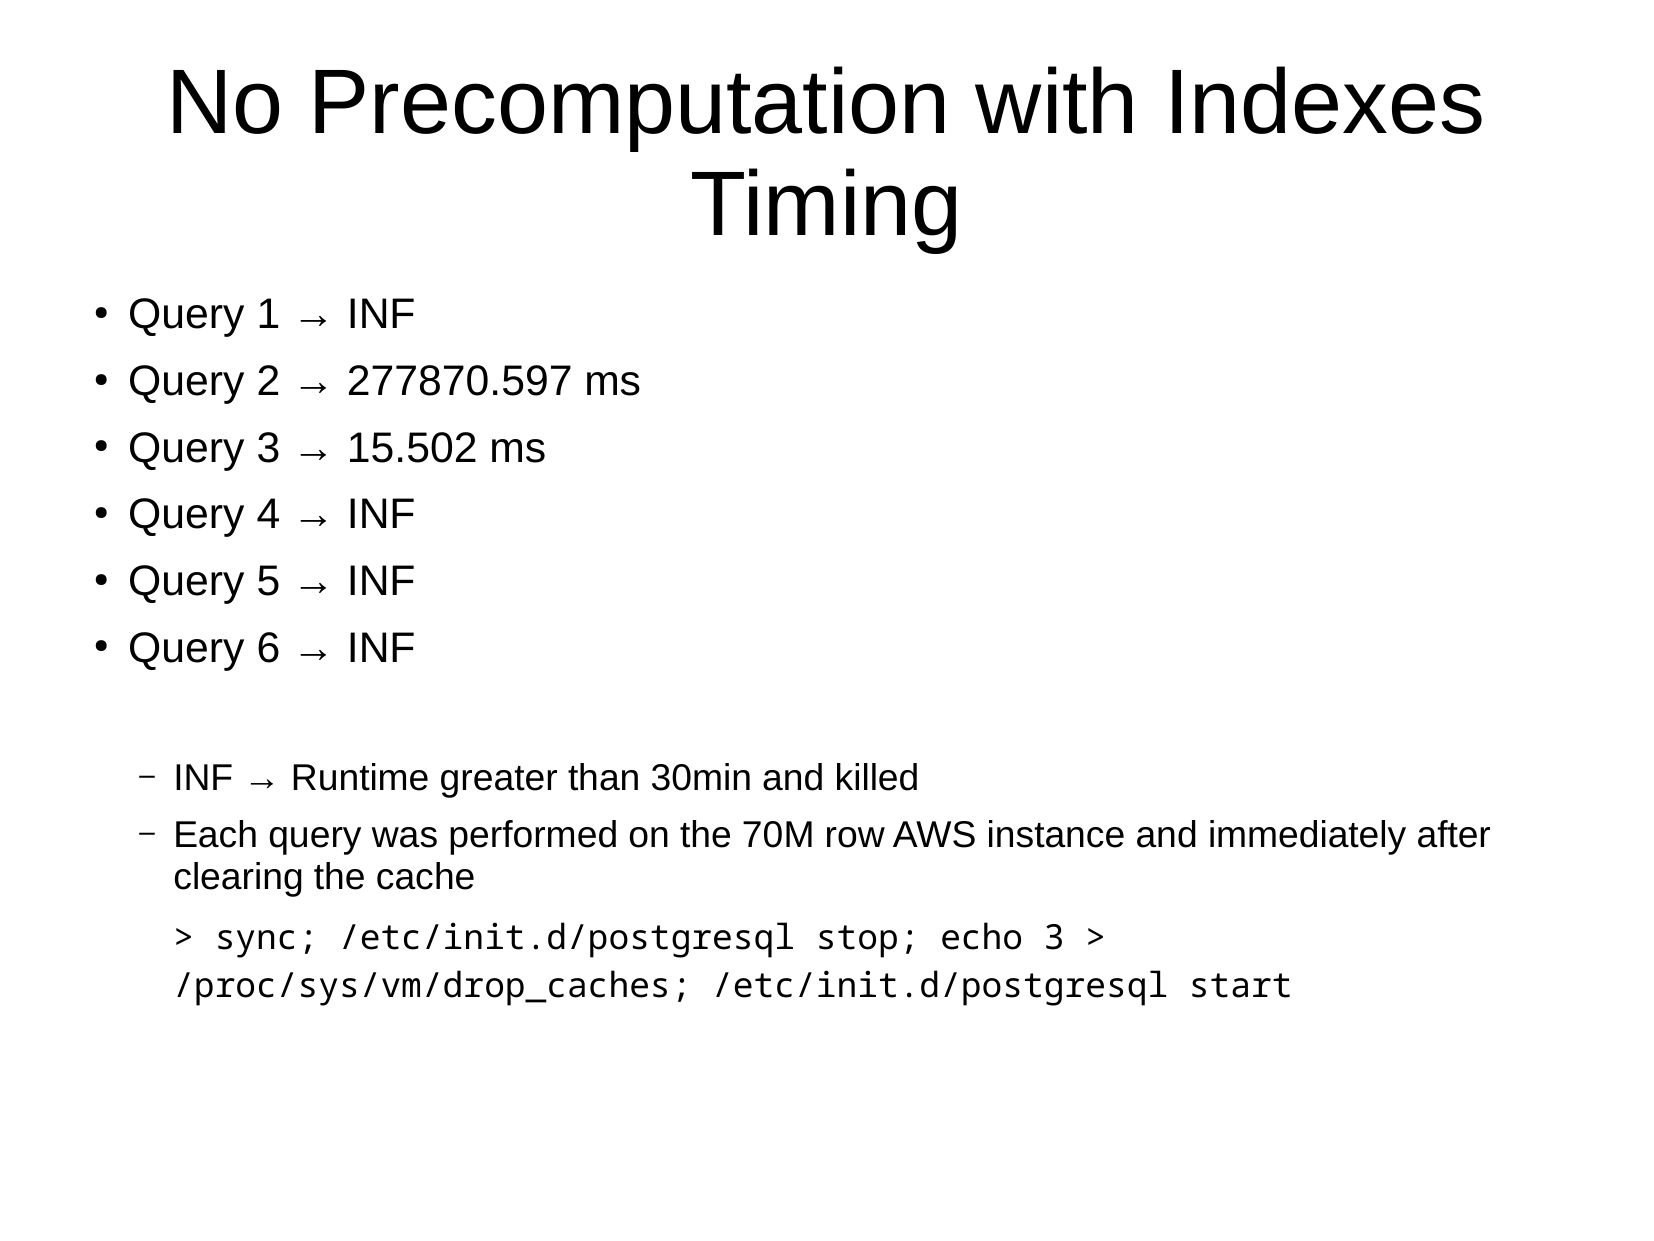

# No Precomputation with Indexes Timing
Query 1 → INF
Query 2 → 277870.597 ms
Query 3 → 15.502 ms
Query 4 → INF
Query 5 → INF
Query 6 → INF
INF → Runtime greater than 30min and killed
Each query was performed on the 70M row AWS instance and immediately after clearing the cache
> sync; /etc/init.d/postgresql stop; echo 3 > /proc/sys/vm/drop_caches; /etc/init.d/postgresql start